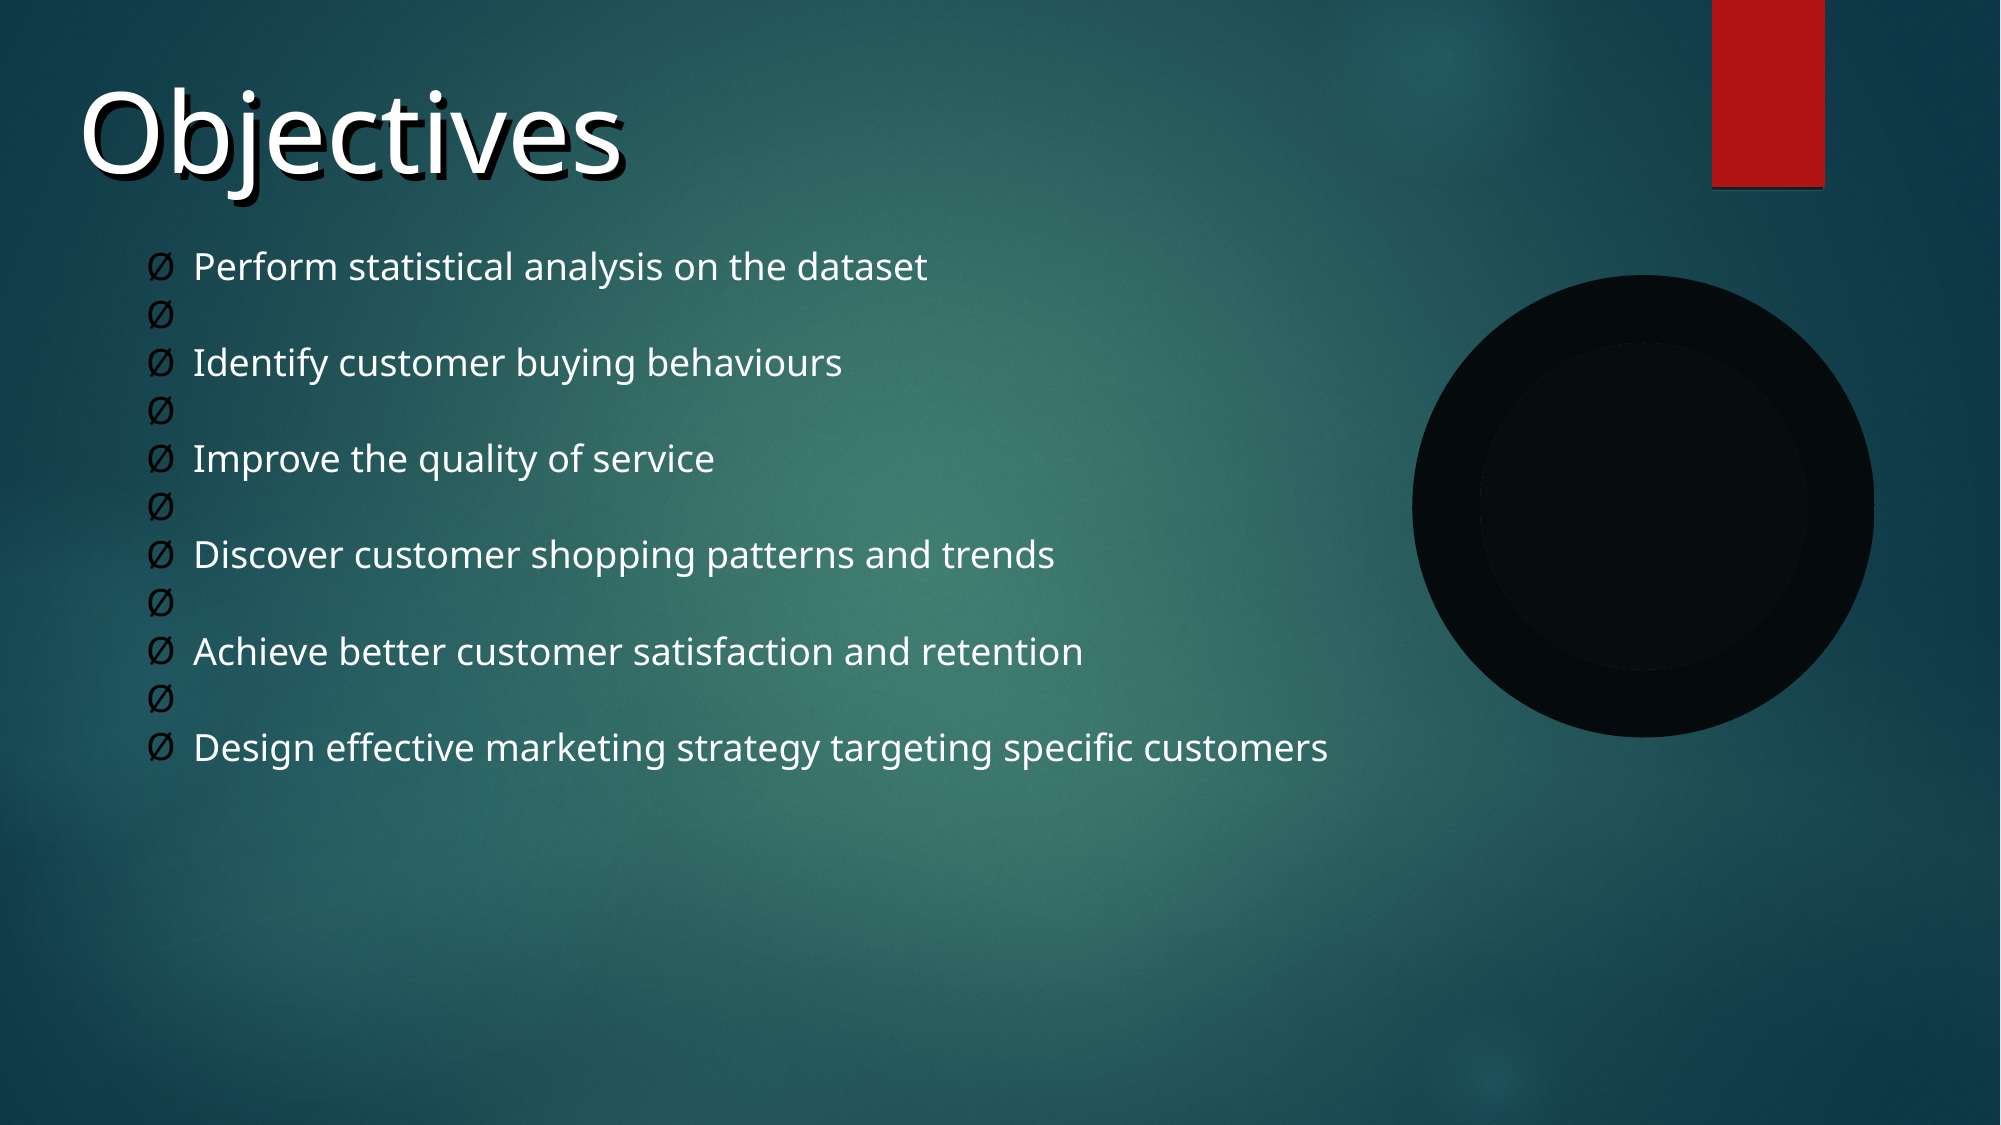

Objectives
Perform statistical analysis on the dataset
Identify customer buying behaviours
Improve the quality of service
Discover customer shopping patterns and trends
Achieve better customer satisfaction and retention
Design effective marketing strategy targeting specific customers